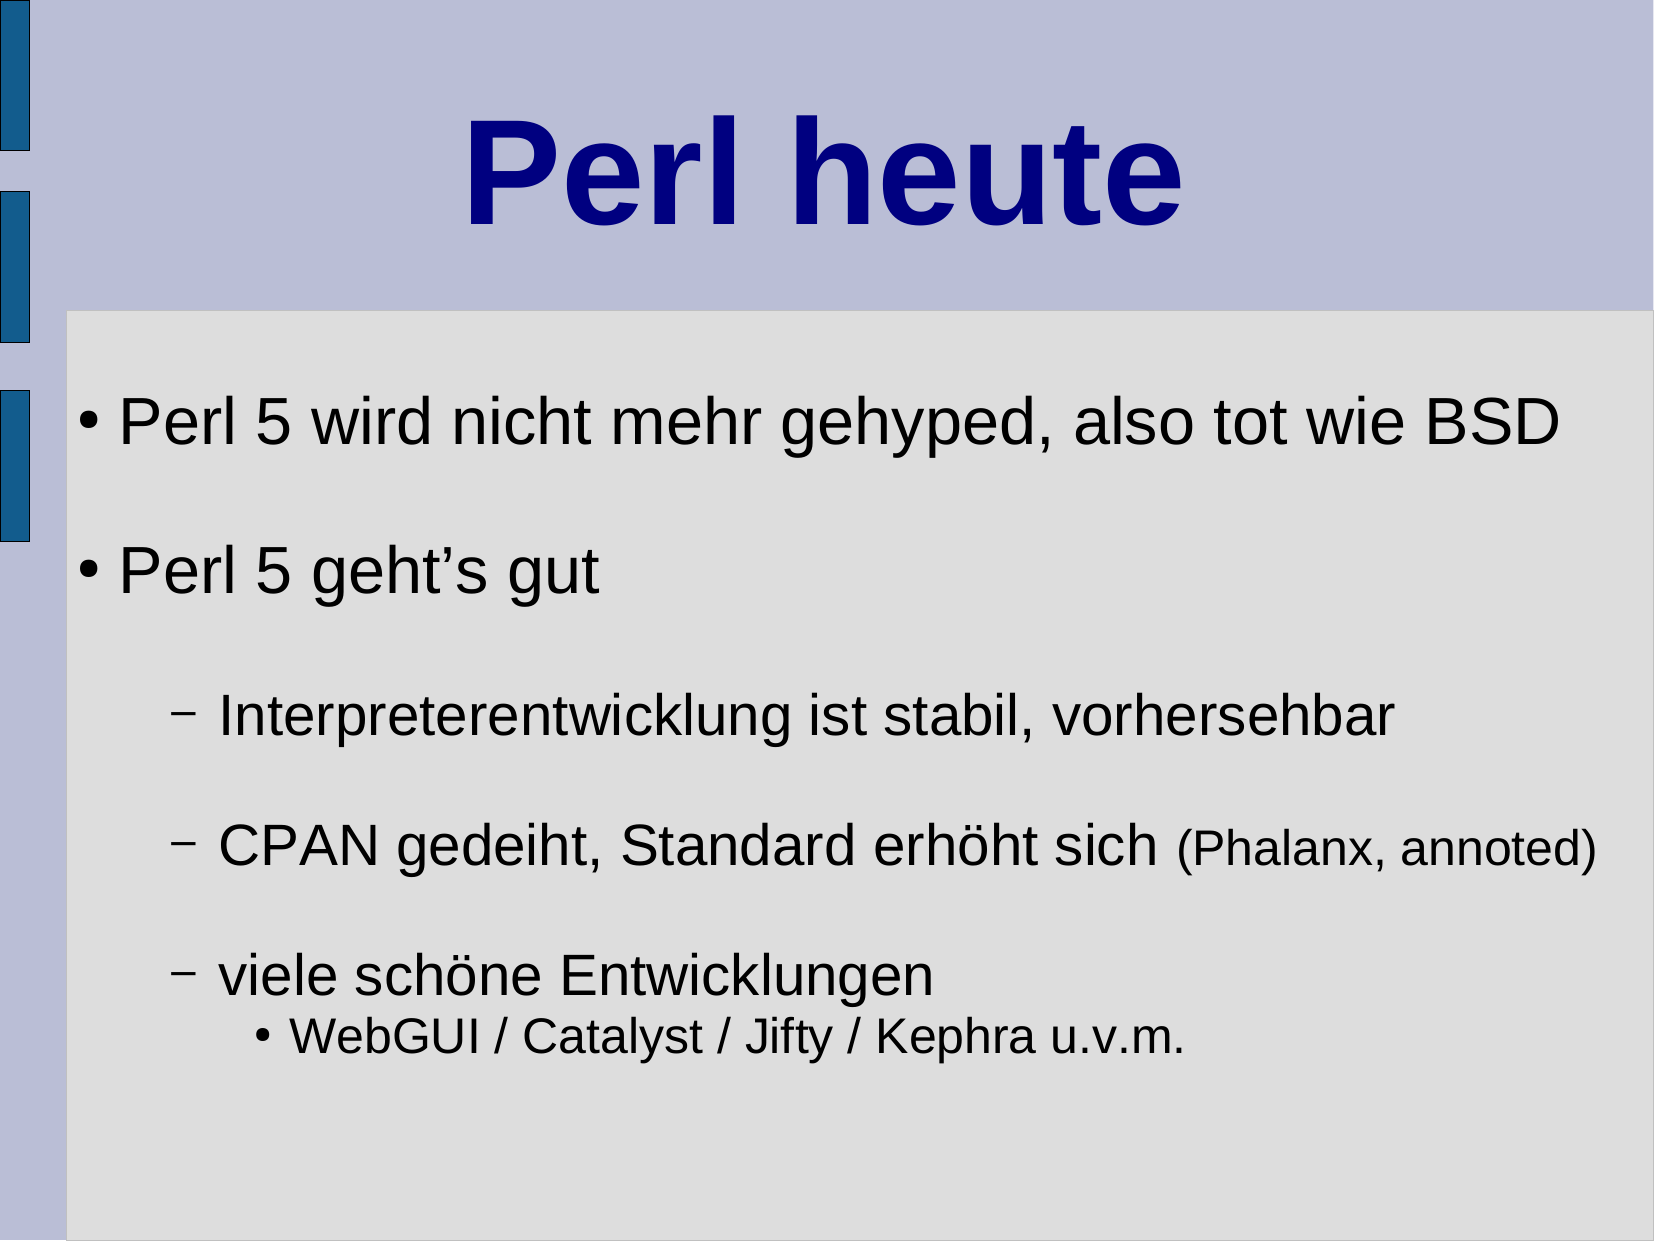

# Perl heute
 Perl 5 wird nicht mehr gehyped, also tot wie BSD
 Perl 5 geht’s gut
Interpreterentwicklung ist stabil, vorhersehbar
CPAN gedeiht, Standard erhöht sich (Phalanx, annoted)
viele schöne Entwicklungen
WebGUI / Catalyst / Jifty / Kephra u.v.m.